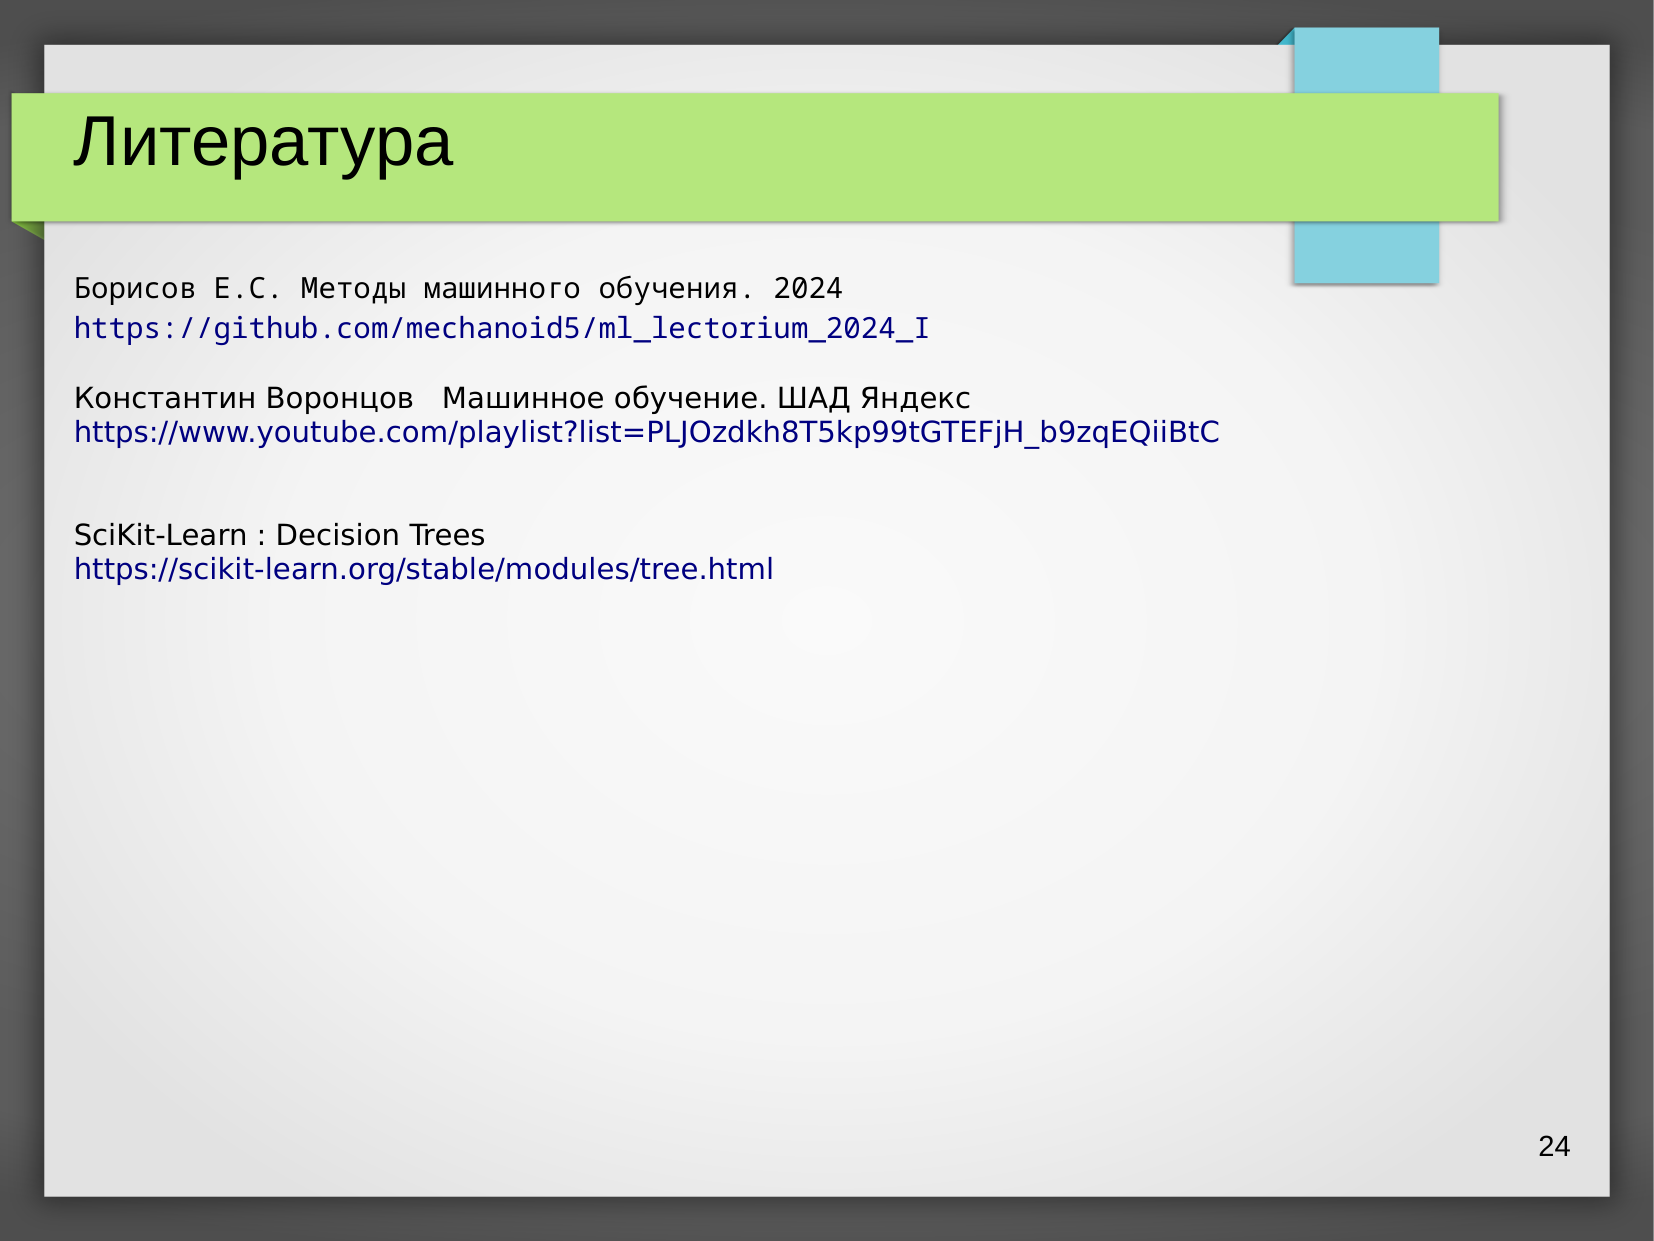

Литература
Борисов Е.С. Методы машинного обучения. 2024
https://github.com/mechanoid5/ml_lectorium_2024_I
Константин Воронцов Машинное обучение. ШАД Яндексhttps://www.youtube.com/playlist?list=PLJOzdkh8T5kp99tGTEFjH_b9zqEQiiBtC
SciKit-Learn : Decision Trees
https://scikit-learn.org/stable/modules/tree.html
24